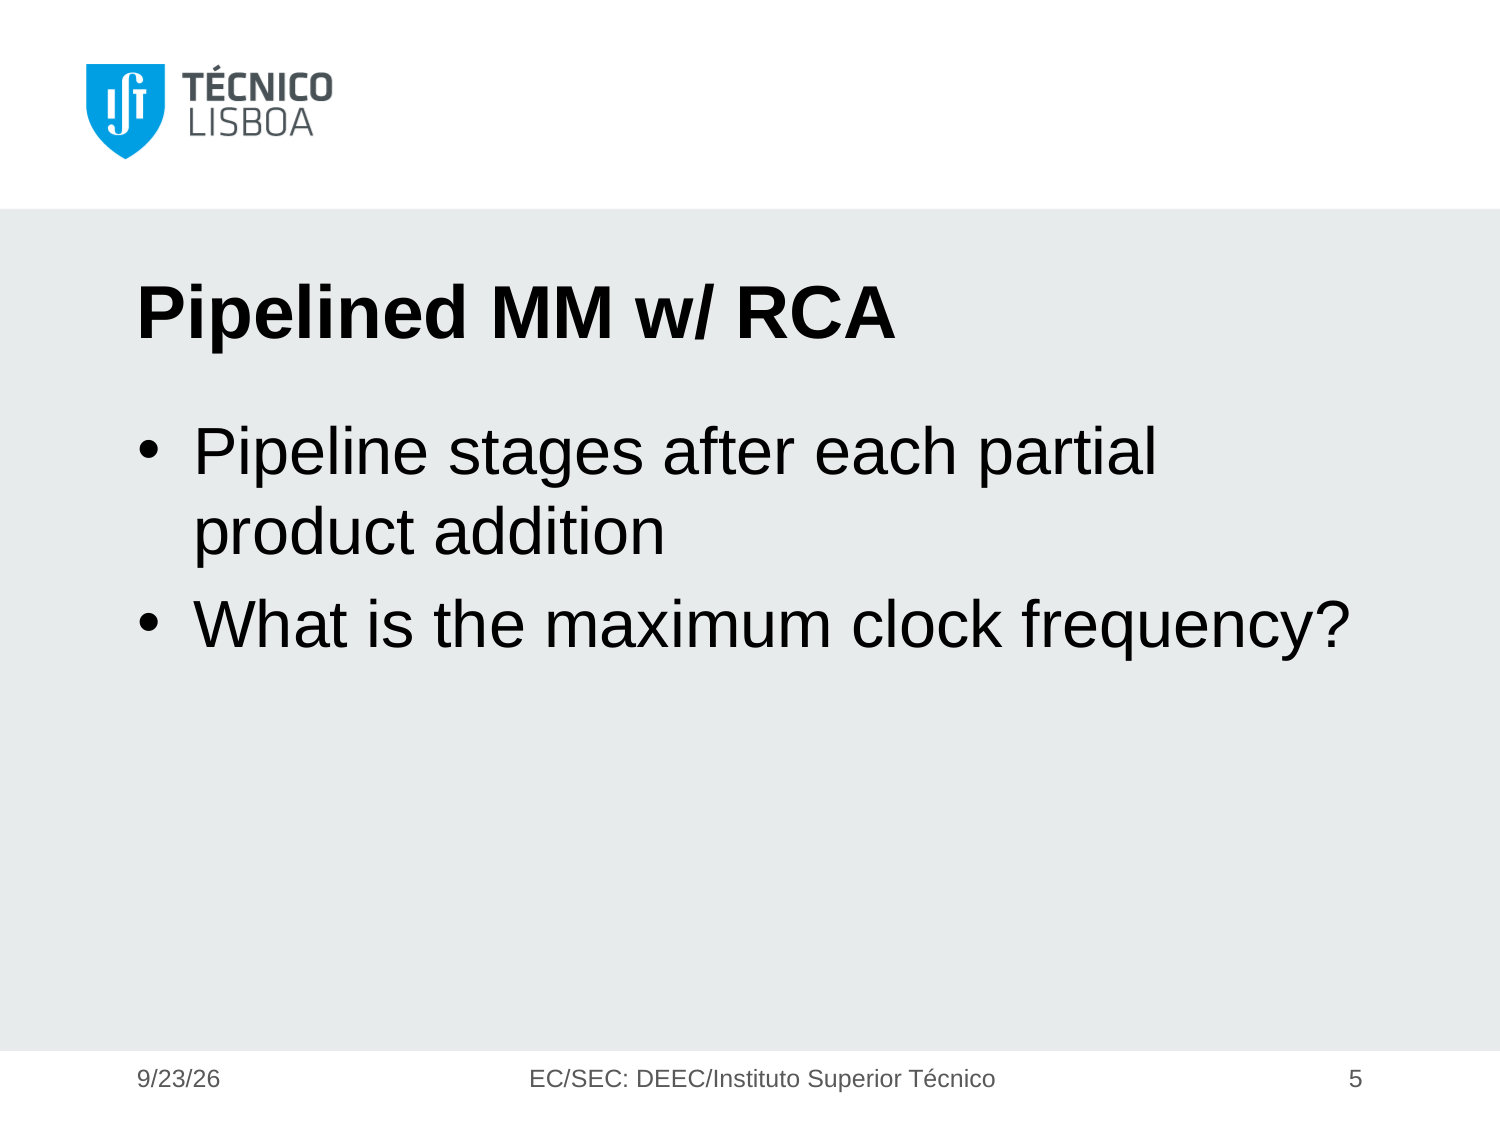

# Pipelined MM w/ RCA
Pipeline stages after each partial product addition
What is the maximum clock frequency?
EC/SEC: DEEC/Instituto Superior Técnico
4